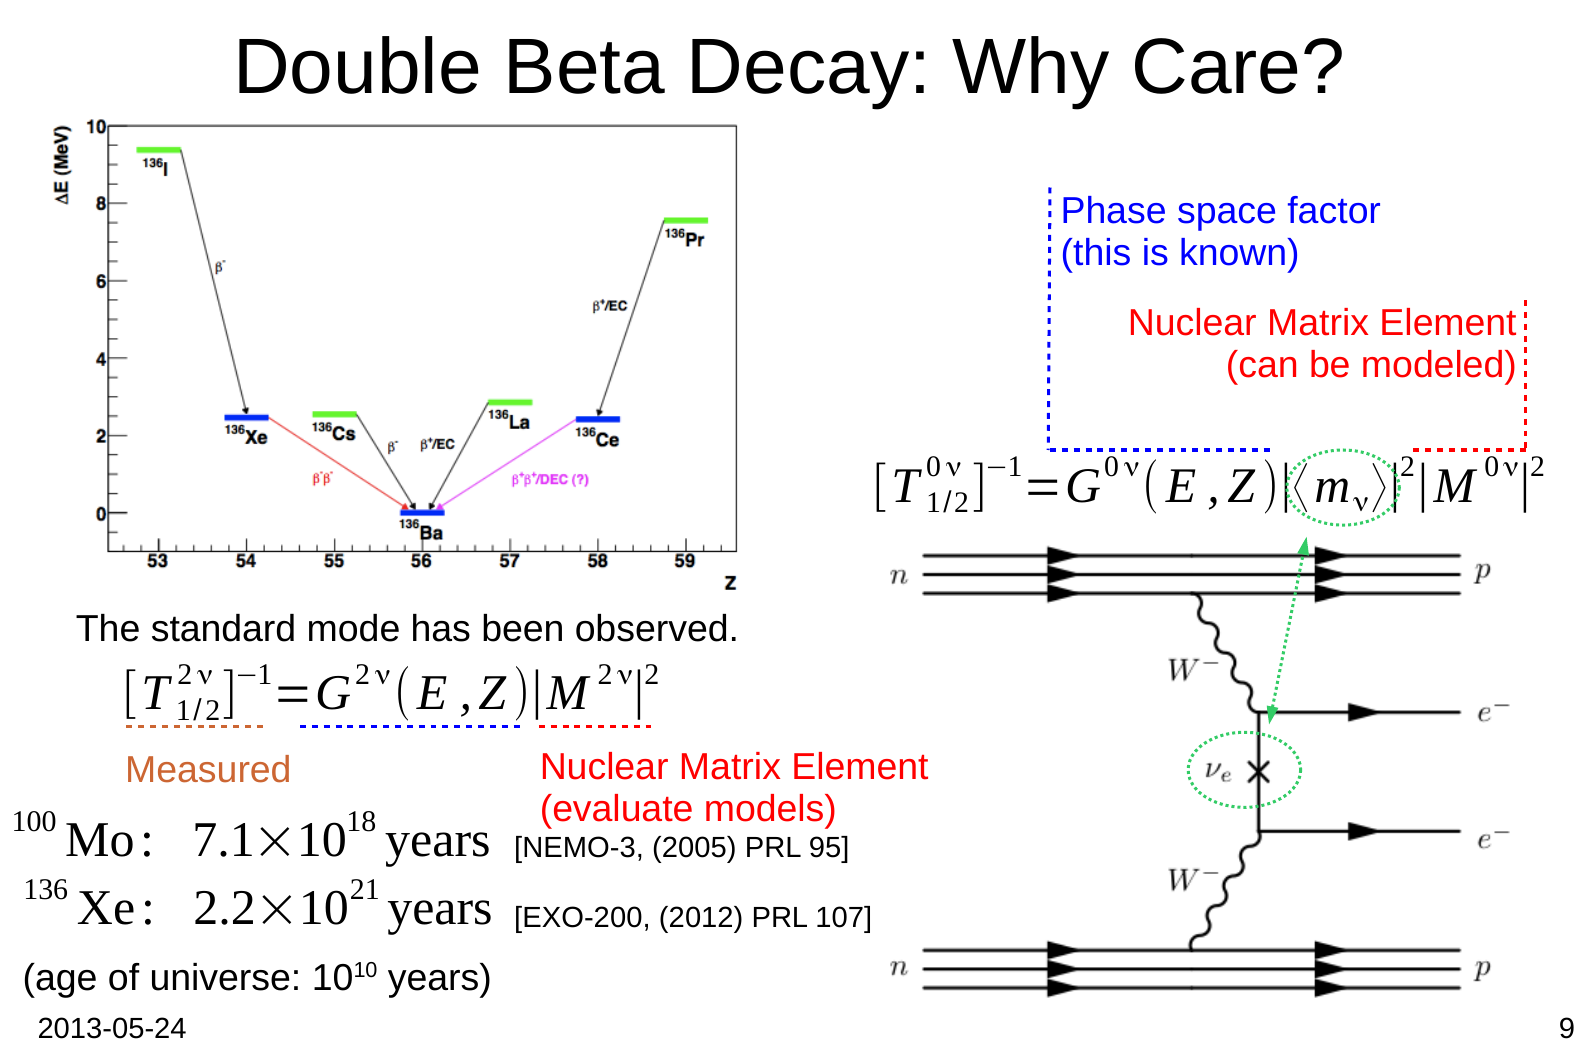

# Double Beta Decay: Why Care?
Phase space factor
(this is known)
Nuclear Matrix Element
(can be modeled)
The standard mode has been observed.
Nuclear Matrix Element
(evaluate models)
Measured
[NEMO-3, (2005) PRL 95]
[EXO-200, (2012) PRL 107]
(age of universe: 1010 years)
2013-05-24
9